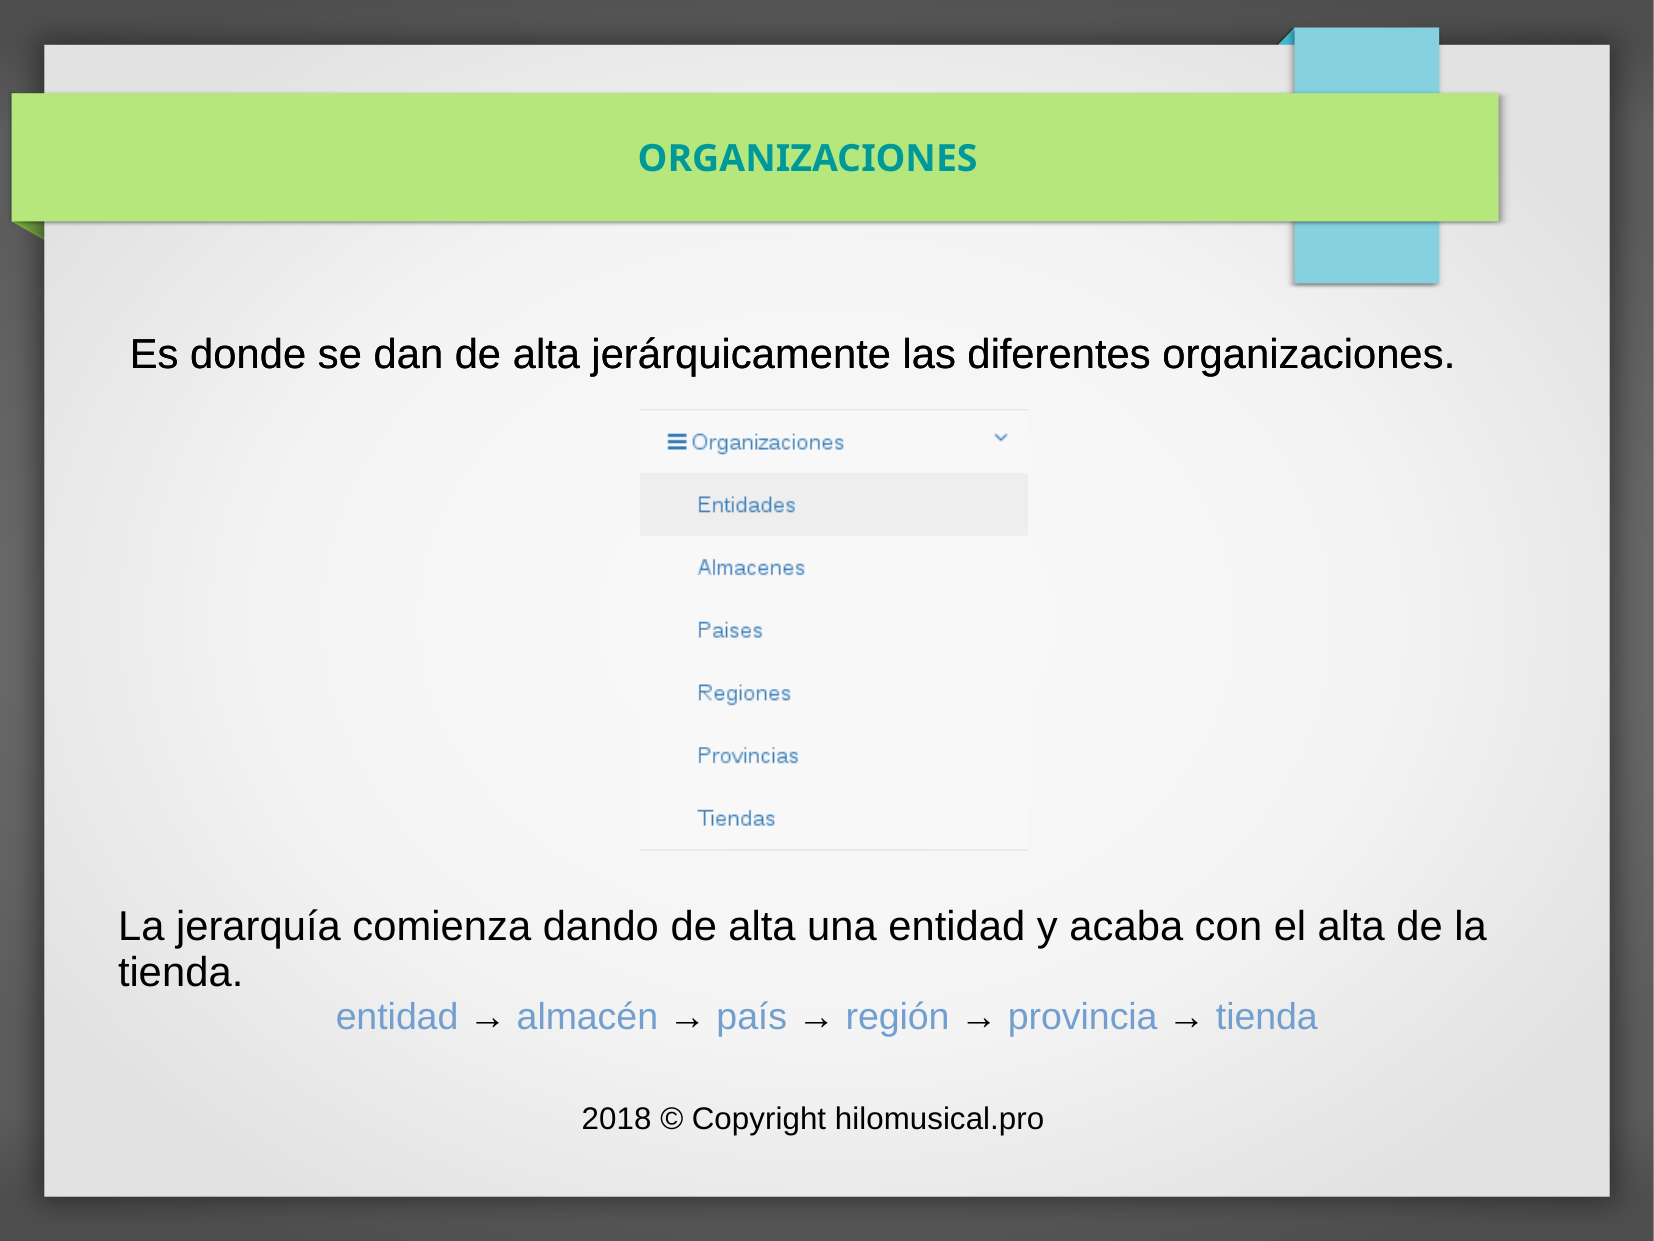

# ORGANIZACIONES
Es donde se dan de alta jerárquicamente las diferentes organizaciones.
Es donde se dan de alta jerárquicamente las diferentes organizaciones.
La jerarquía comienza dando de alta una entidad y acaba con el alta de la tienda.
entidad → almacén → país → región → provincia → tienda
2018 © Copyright hilomusical.pro